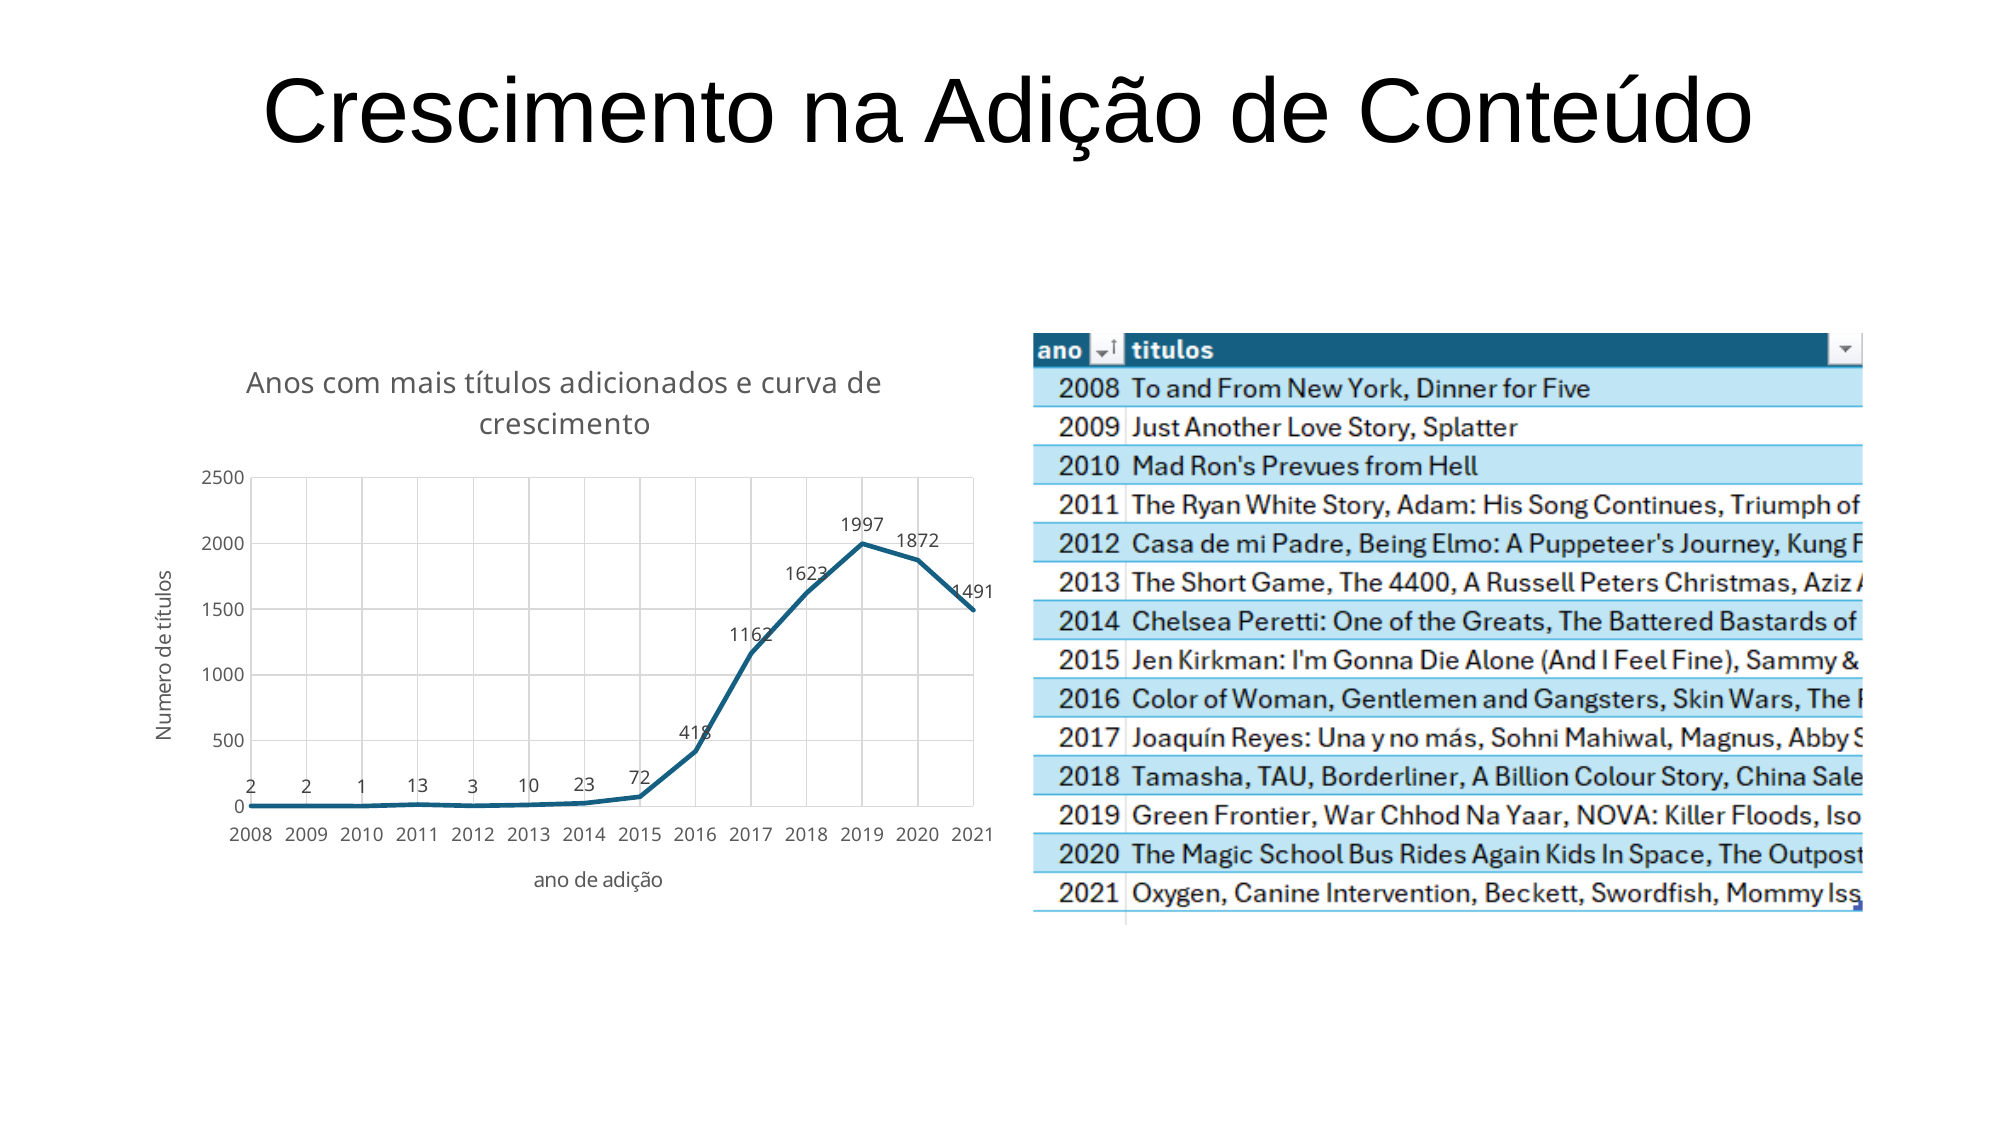

# Crescimento na Adição de Conteúdo
### Chart: Anos com mais títulos adicionados e curva de crescimento
| Category | count |
|---|---|
| 2008 | 2.0 |
| 2009 | 2.0 |
| 2010 | 1.0 |
| 2011 | 13.0 |
| 2012 | 3.0 |
| 2013 | 10.0 |
| 2014 | 23.0 |
| 2015 | 72.0 |
| 2016 | 418.0 |
| 2017 | 1162.0 |
| 2018 | 1623.0 |
| 2019 | 1997.0 |
| 2020 | 1872.0 |
| 2021 | 1491.0 |